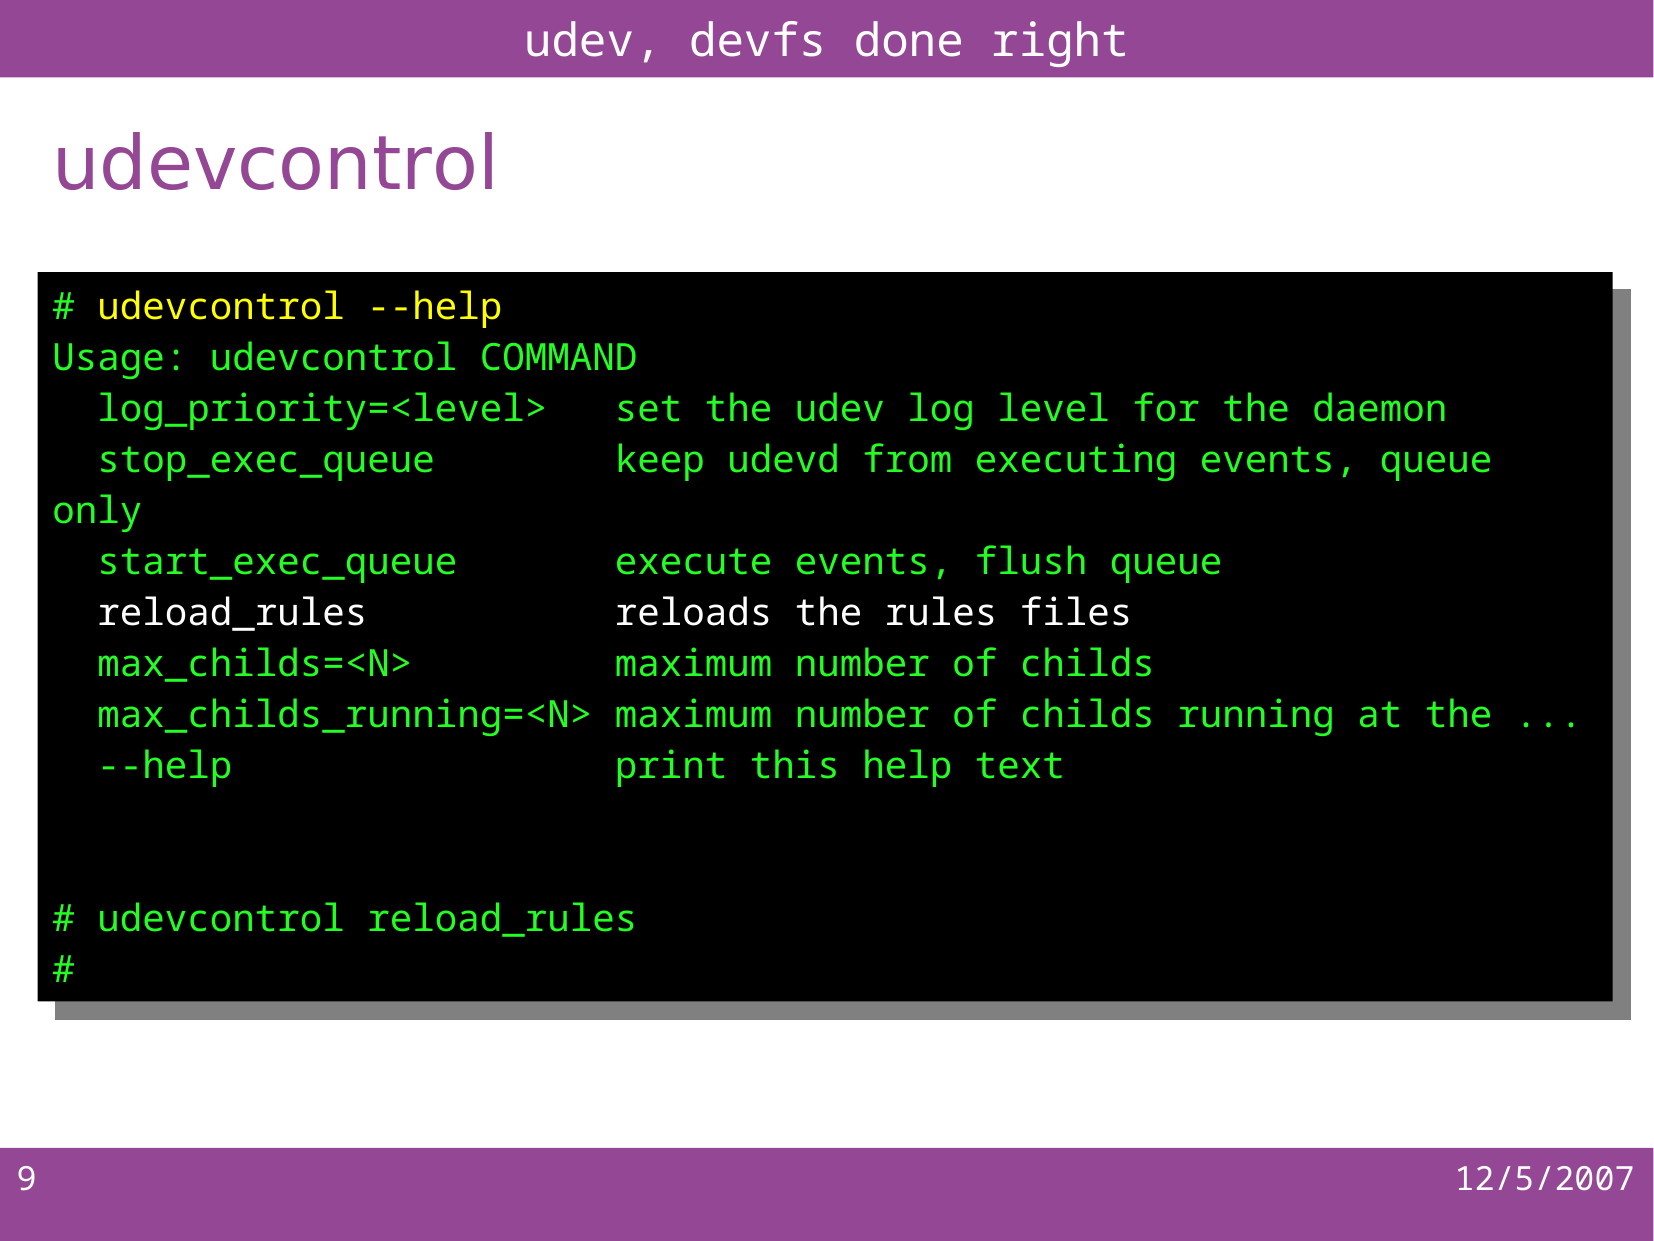

udev, devfs done right
udevcontrol
# udevcontrol --help
Usage: udevcontrol COMMAND
 log_priority=<level> set the udev log level for the daemon
 stop_exec_queue keep udevd from executing events, queue only
 start_exec_queue execute events, flush queue
 reload_rules reloads the rules files
 max_childs=<N> maximum number of childs
 max_childs_running=<N> maximum number of childs running at the ...
 --help print this help text
# udevcontrol reload_rules
#